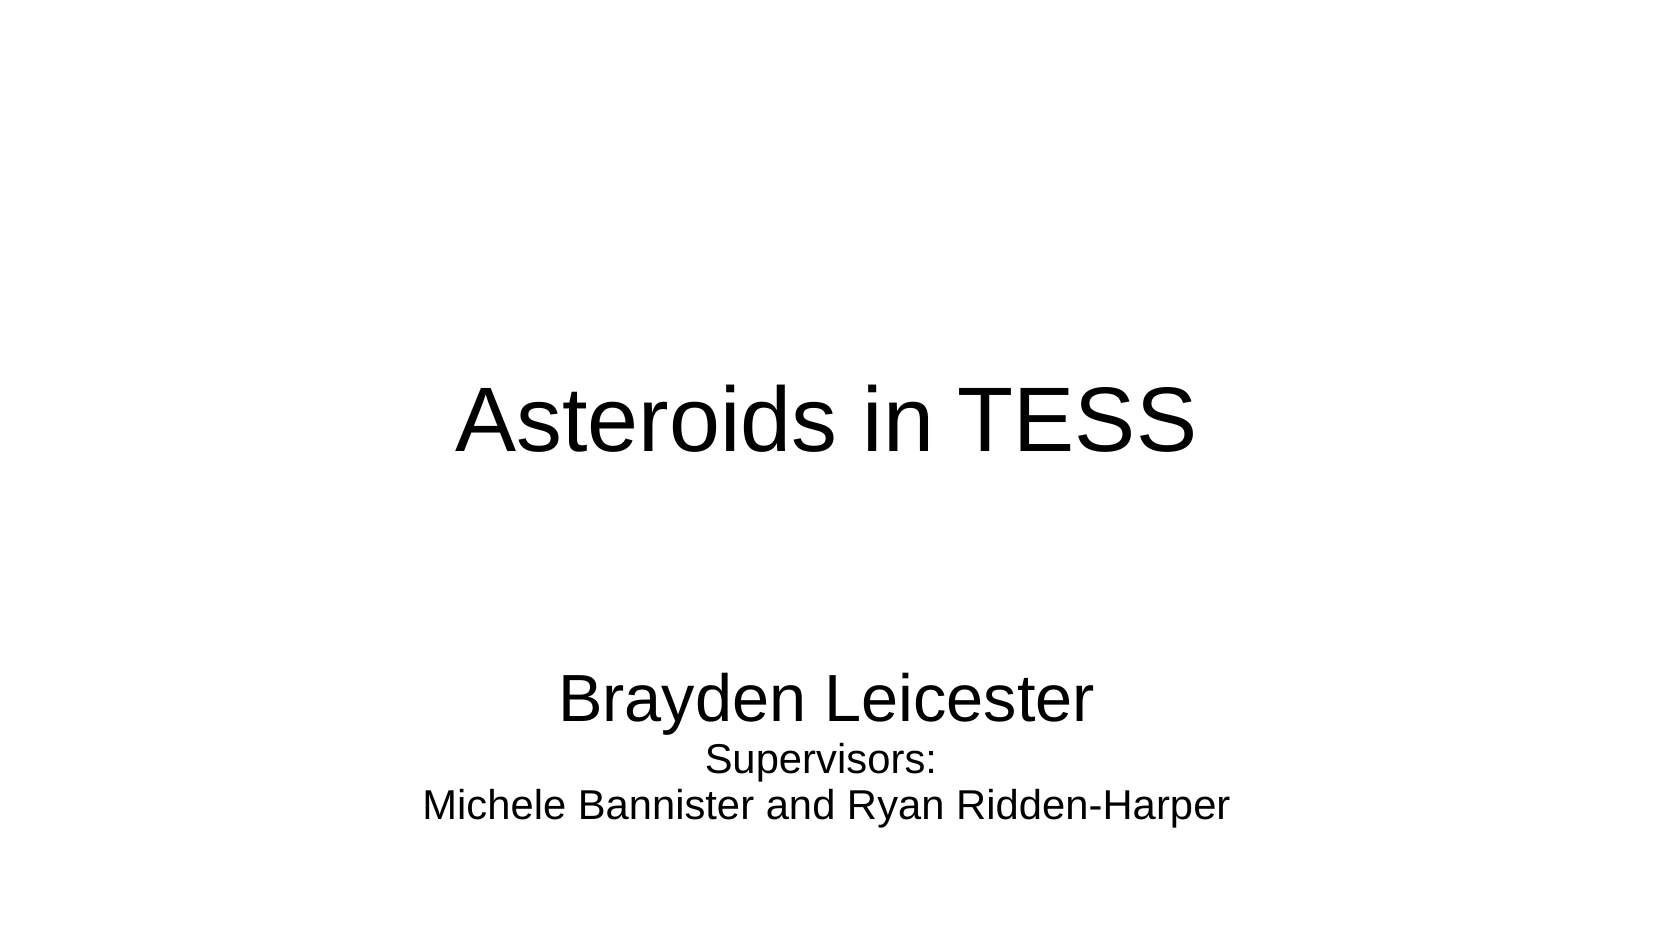

# Asteroids in TESS
Brayden Leicester
Supervisors:
Michele Bannister and Ryan Ridden-Harper